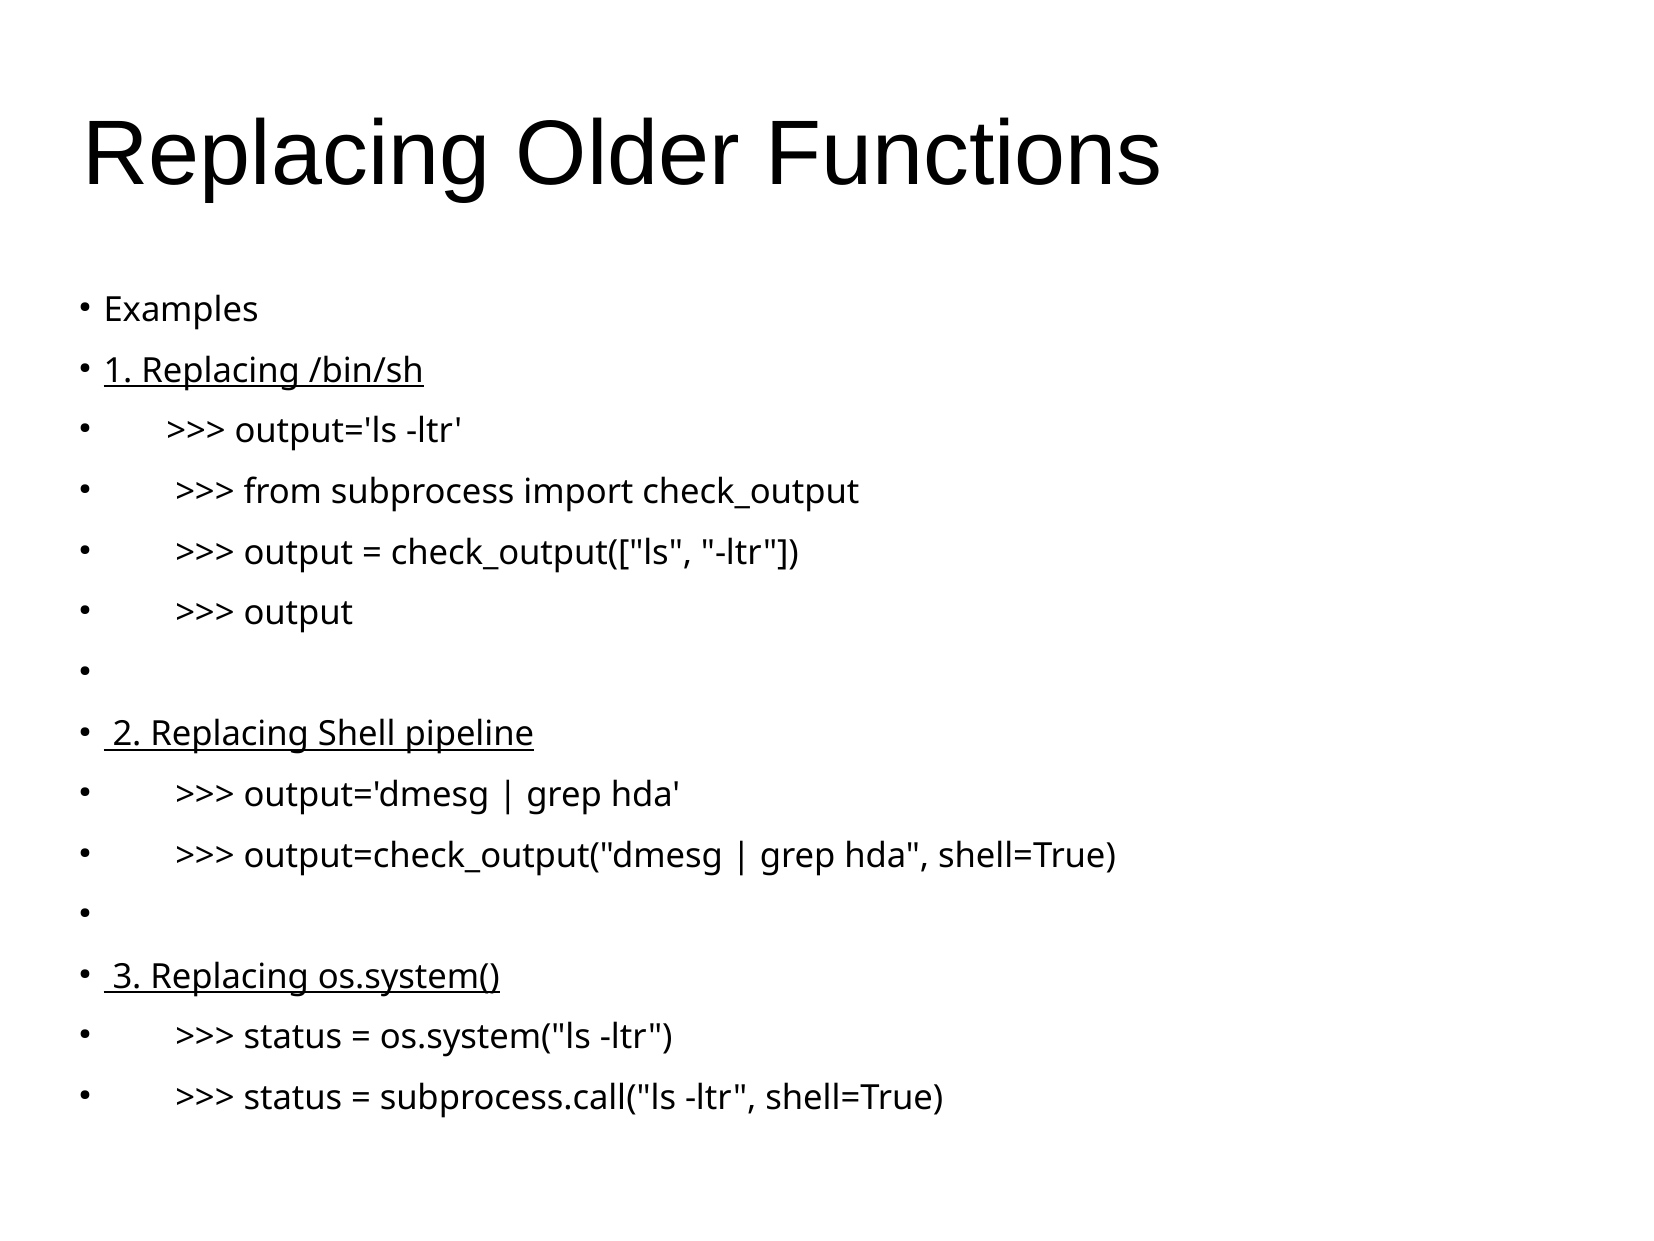

# Replacing Older Functions
Examples
1. Replacing /bin/sh
 >>> output='ls -ltr'
 >>> from subprocess import check_output
 >>> output = check_output(["ls", "-ltr"])
 >>> output
 2. Replacing Shell pipeline
 >>> output='dmesg | grep hda'
 >>> output=check_output("dmesg | grep hda", shell=True)
 3. Replacing os.system()
 >>> status = os.system("ls -ltr")
 >>> status = subprocess.call("ls -ltr", shell=True)